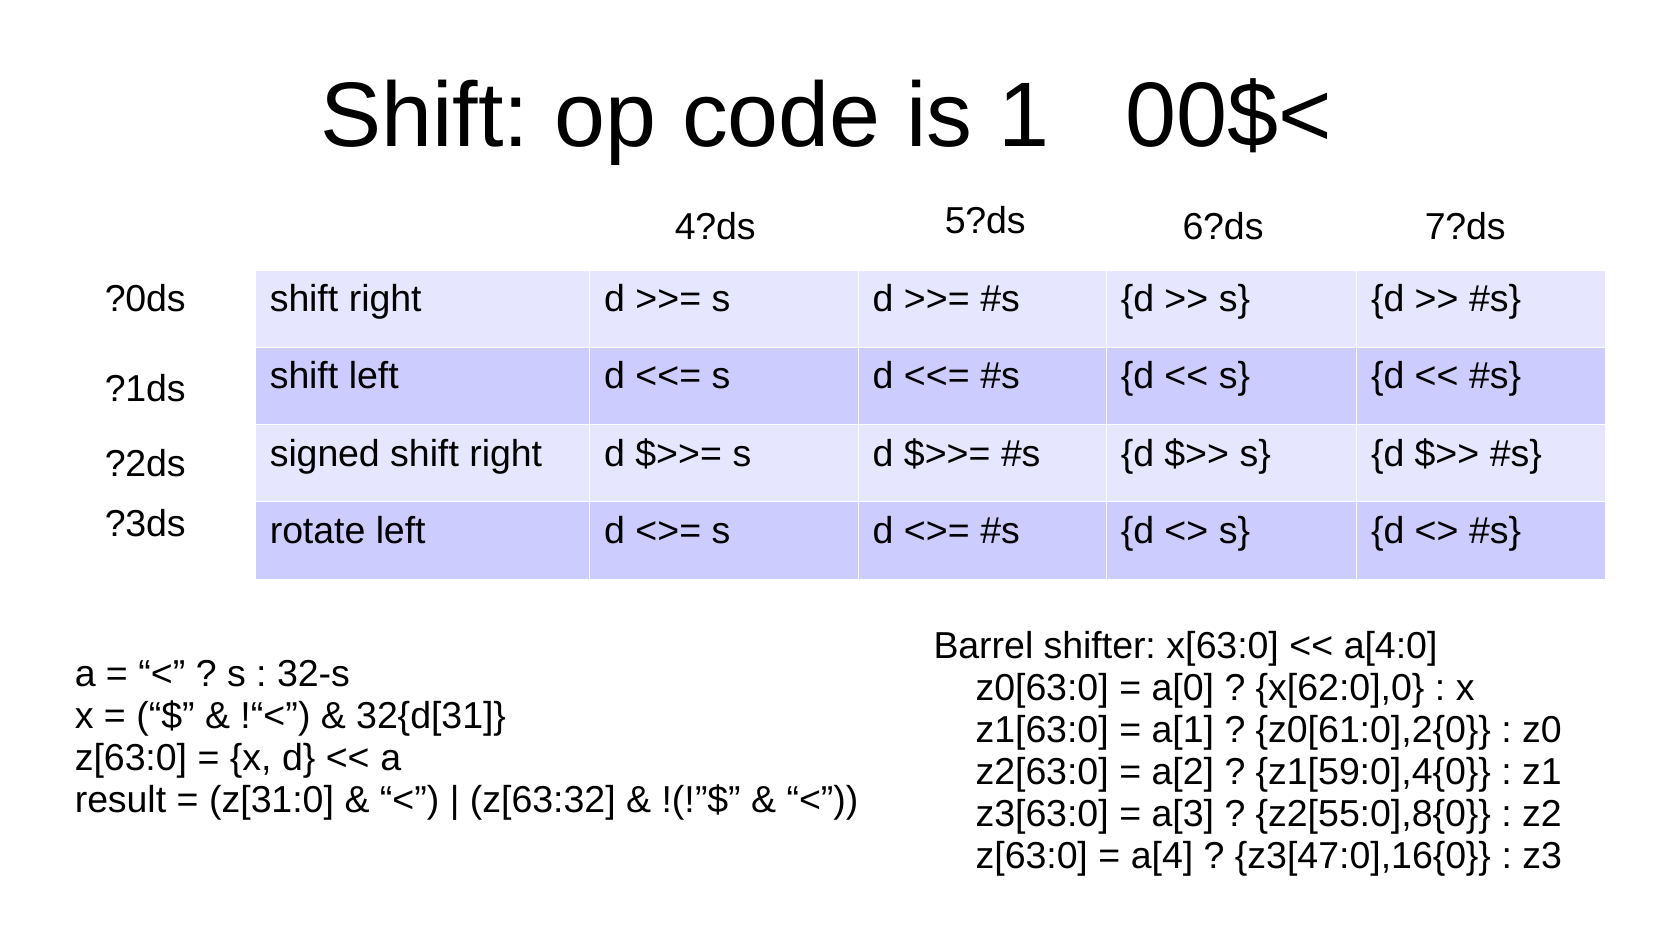

# Shift: op code is 1 00$<
5?ds
4?ds
6?ds
7?ds
?0ds
| shift right | d >>= s | d >>= #s | {d >> s} | {d >> #s} |
| --- | --- | --- | --- | --- |
| shift left | d <<= s | d <<= #s | {d << s} | {d << #s} |
| signed shift right | d $>>= s | d $>>= #s | {d $>> s} | {d $>> #s} |
| rotate left | d <>= s | d <>= #s | {d <> s} | {d <> #s} |
?1ds
?2ds
?3ds
Barrel shifter: x[63:0] << a[4:0]
 z0[63:0] = a[0] ? {x[62:0],0} : x
 z1[63:0] = a[1] ? {z0[61:0],2{0}} : z0
 z2[63:0] = a[2] ? {z1[59:0],4{0}} : z1
 z3[63:0] = a[3] ? {z2[55:0],8{0}} : z2
 z[63:0] = a[4] ? {z3[47:0],16{0}} : z3
a = “<” ? s : 32-s
x = (“$” & !“<”) & 32{d[31]}
z[63:0] = {x, d} << a
result = (z[31:0] & “<”) | (z[63:32] & !(!”$” & “<”))